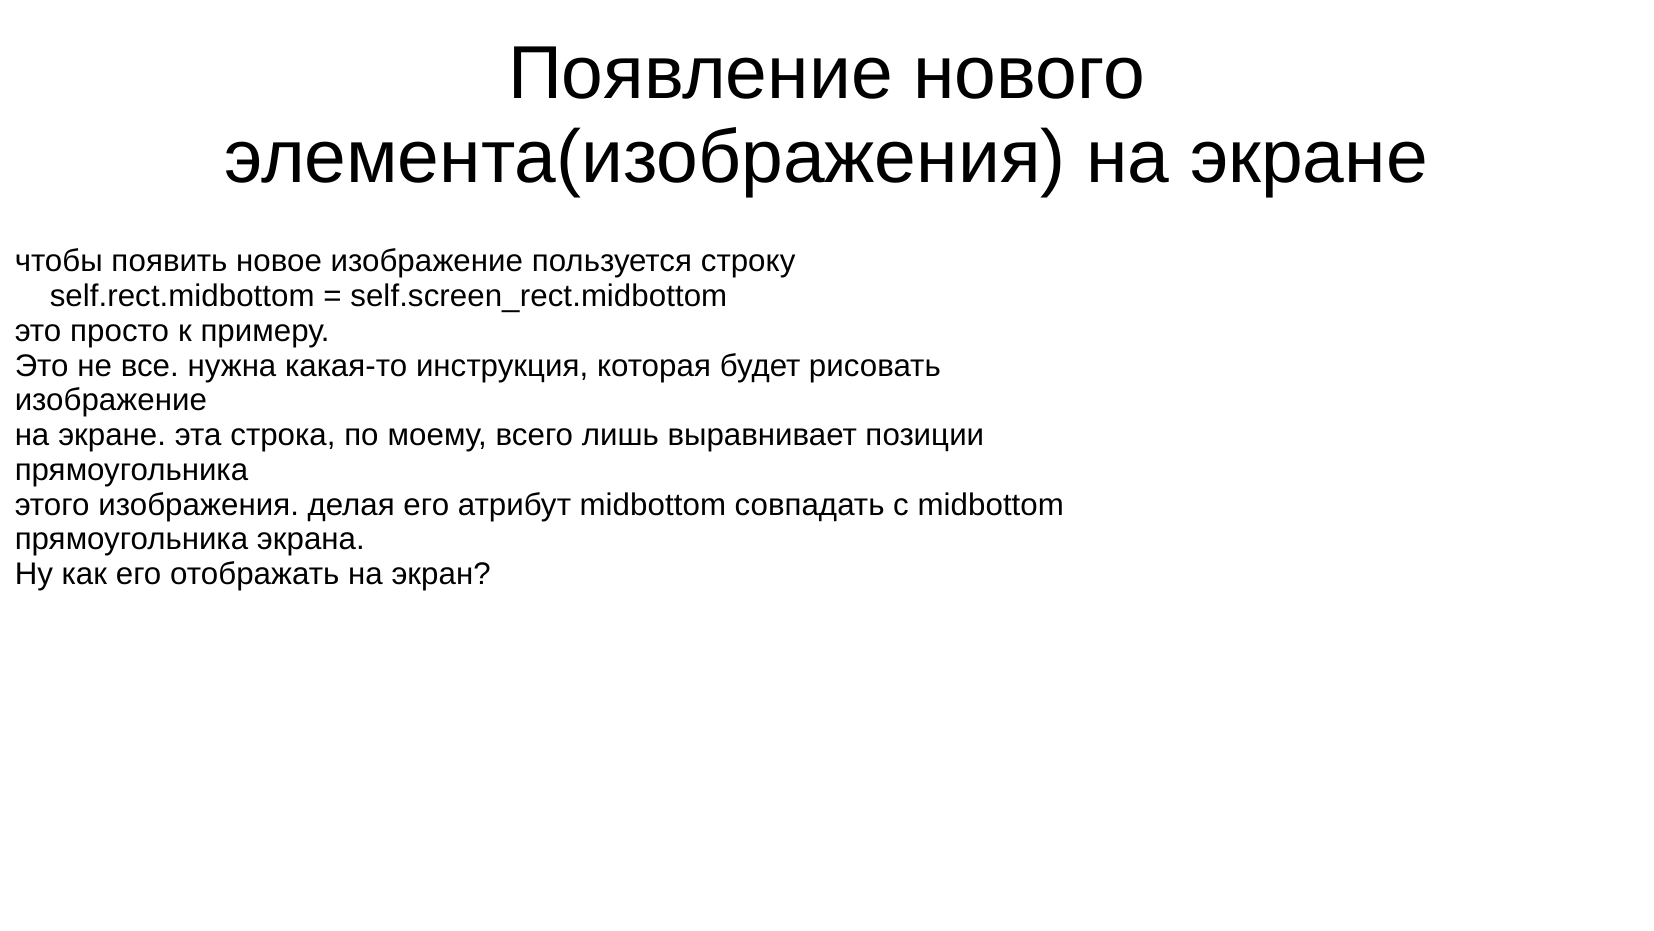

# Появление нового элемента(изображения) на экране
чтобы появить новое изображение пользуется строку
 self.rect.midbottom = self.screen_rect.midbottom
это просто к примеру.
Это не все. нужна какая-то инструкция, которая будет рисовать изображение
на экране. эта строка, по моему, всего лишь выравнивает позиции прямоугольника
этого изображения. делая его атрибут midbottom совпадать с midbottom прямоугольника экрана.
Ну как его отображать на экран?